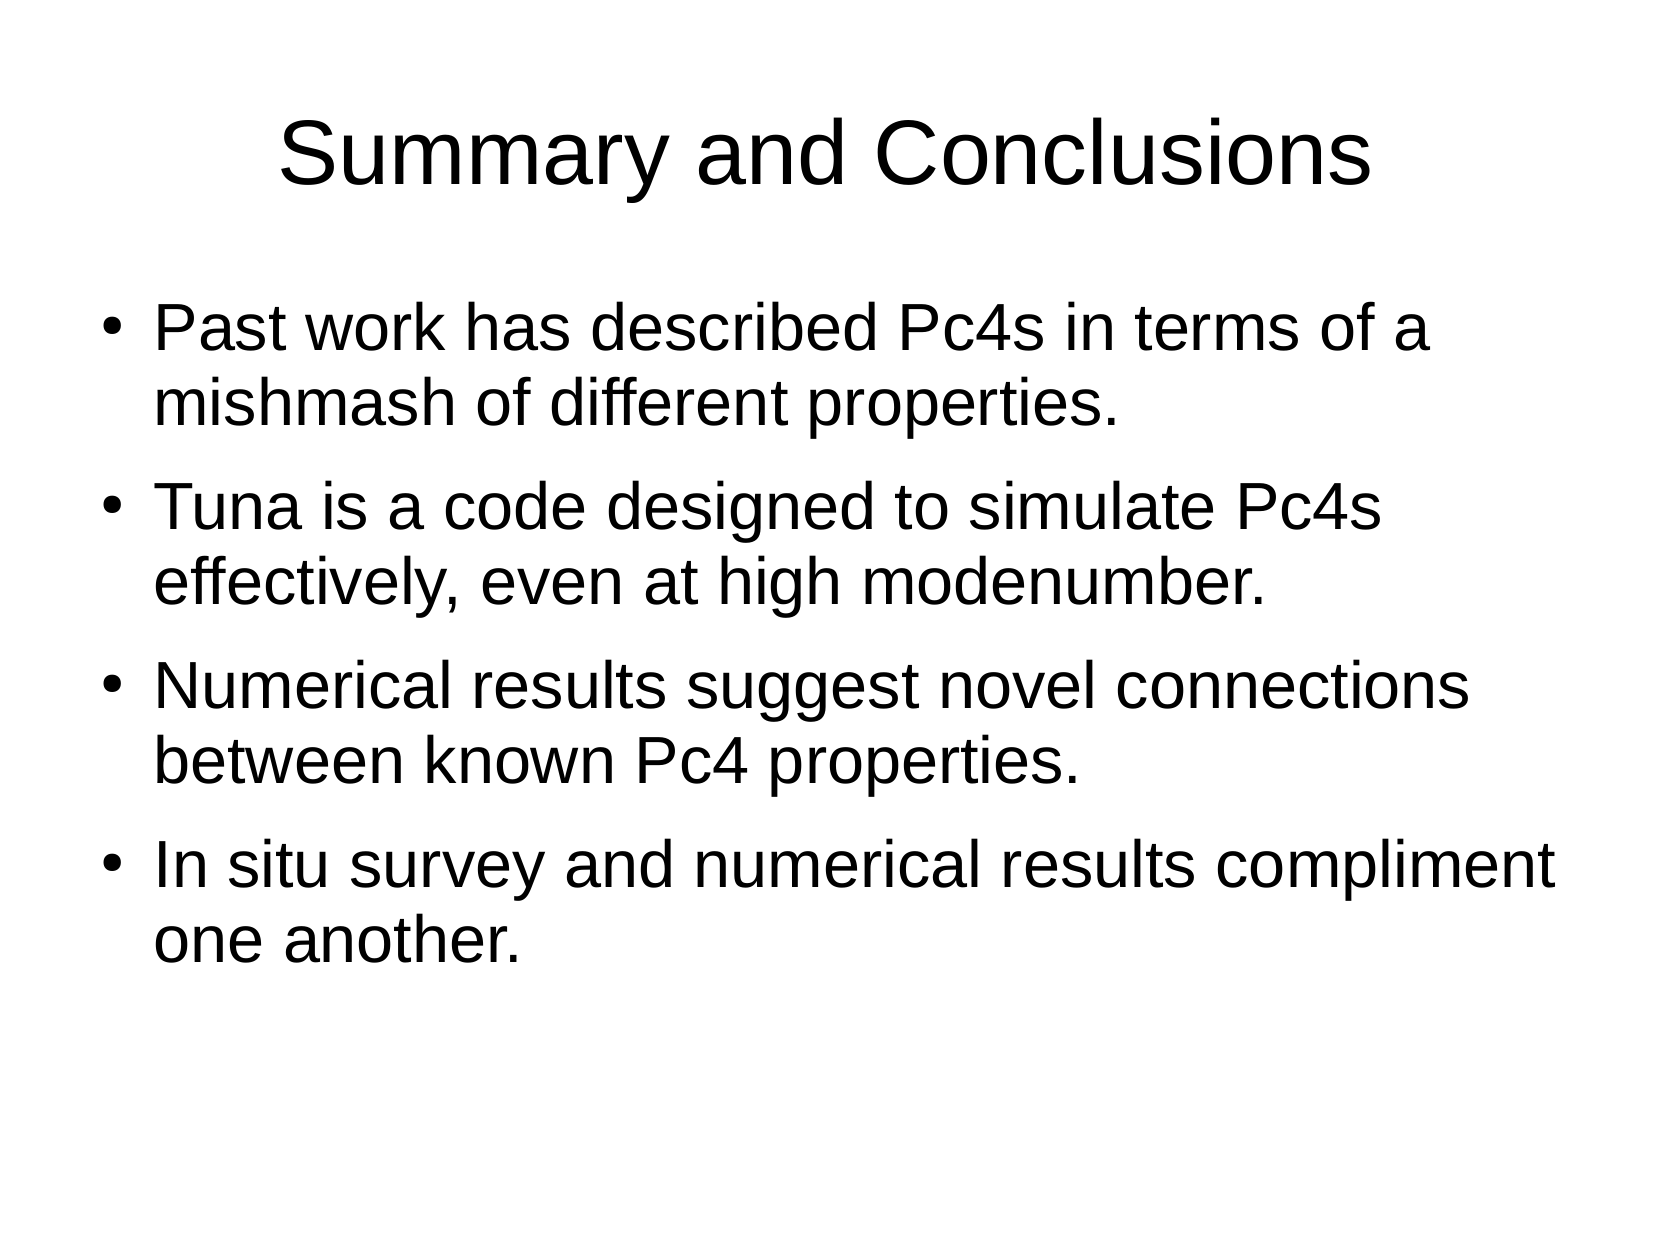

# Summary and Conclusions
Past work has described Pc4s in terms of a mishmash of different properties.
Tuna is a code designed to simulate Pc4s effectively, even at high modenumber.
Numerical results suggest novel connections between known Pc4 properties.
In situ survey and numerical results compliment one another.